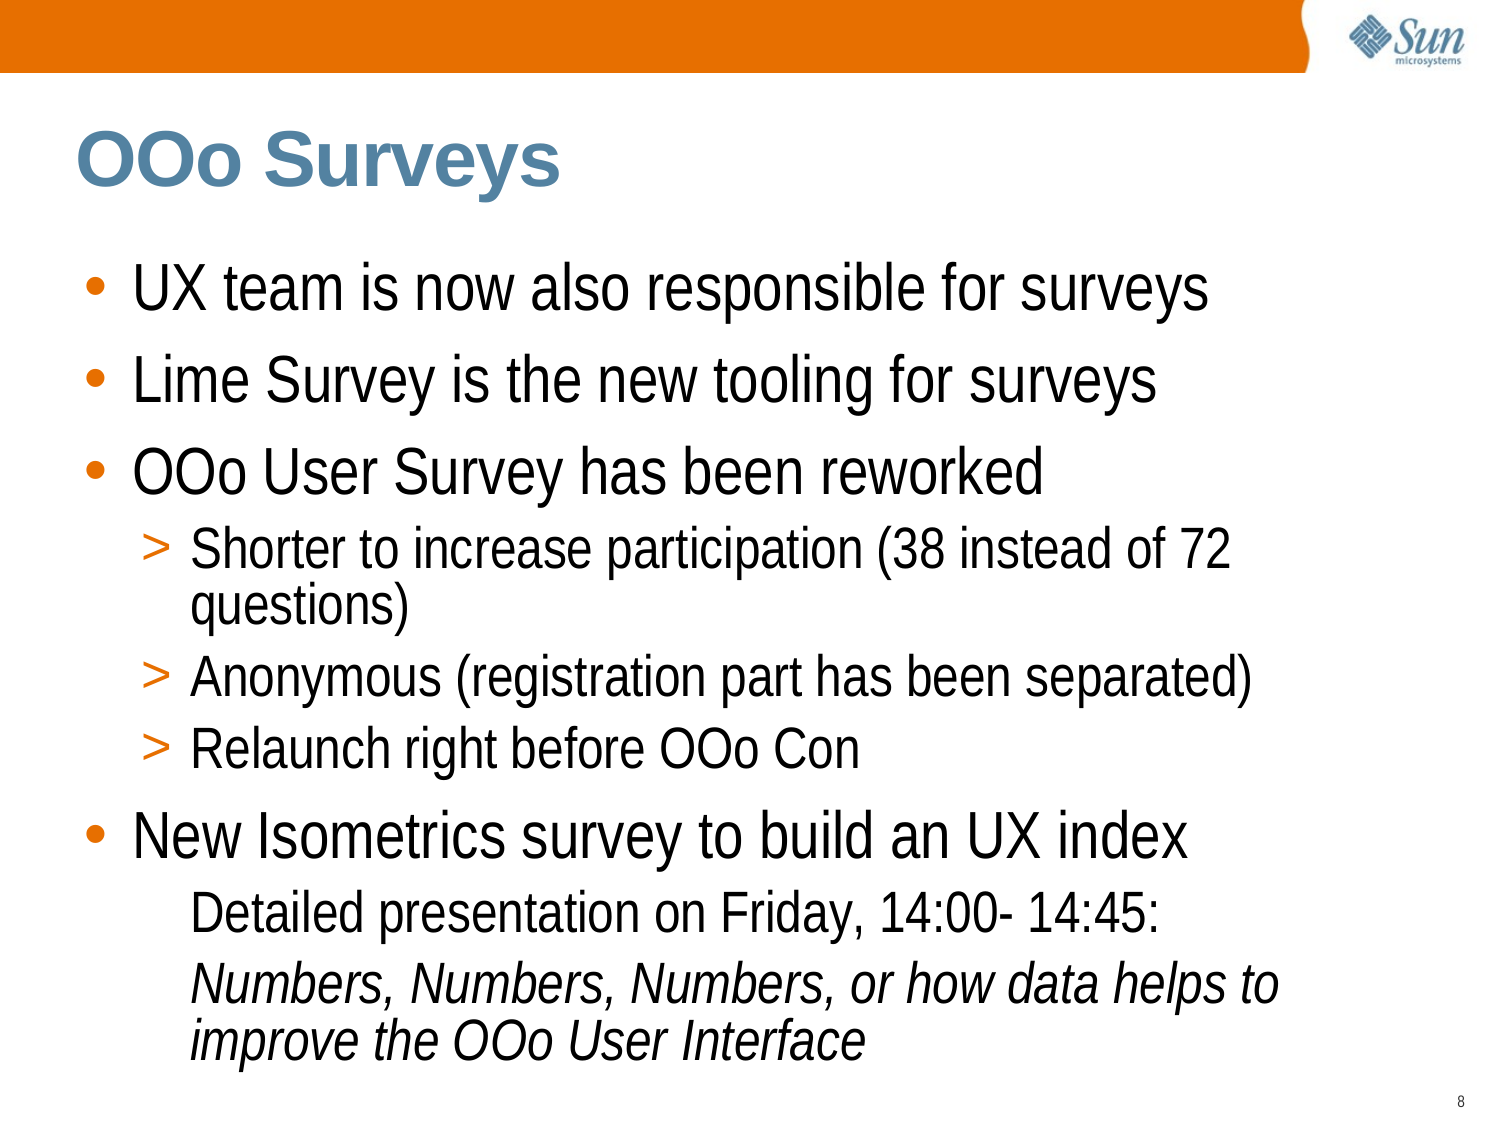

# OOo Surveys
UX team is now also responsible for surveys
Lime Survey is the new tooling for surveys
OOo User Survey has been reworked
Shorter to increase participation (38 instead of 72 questions)
Anonymous (registration part has been separated)
Relaunch right before OOo Con
New Isometrics survey to build an UX index
Detailed presentation on Friday, 14:00- 14:45:
Numbers, Numbers, Numbers, or how data helps to improve the OOo User Interface